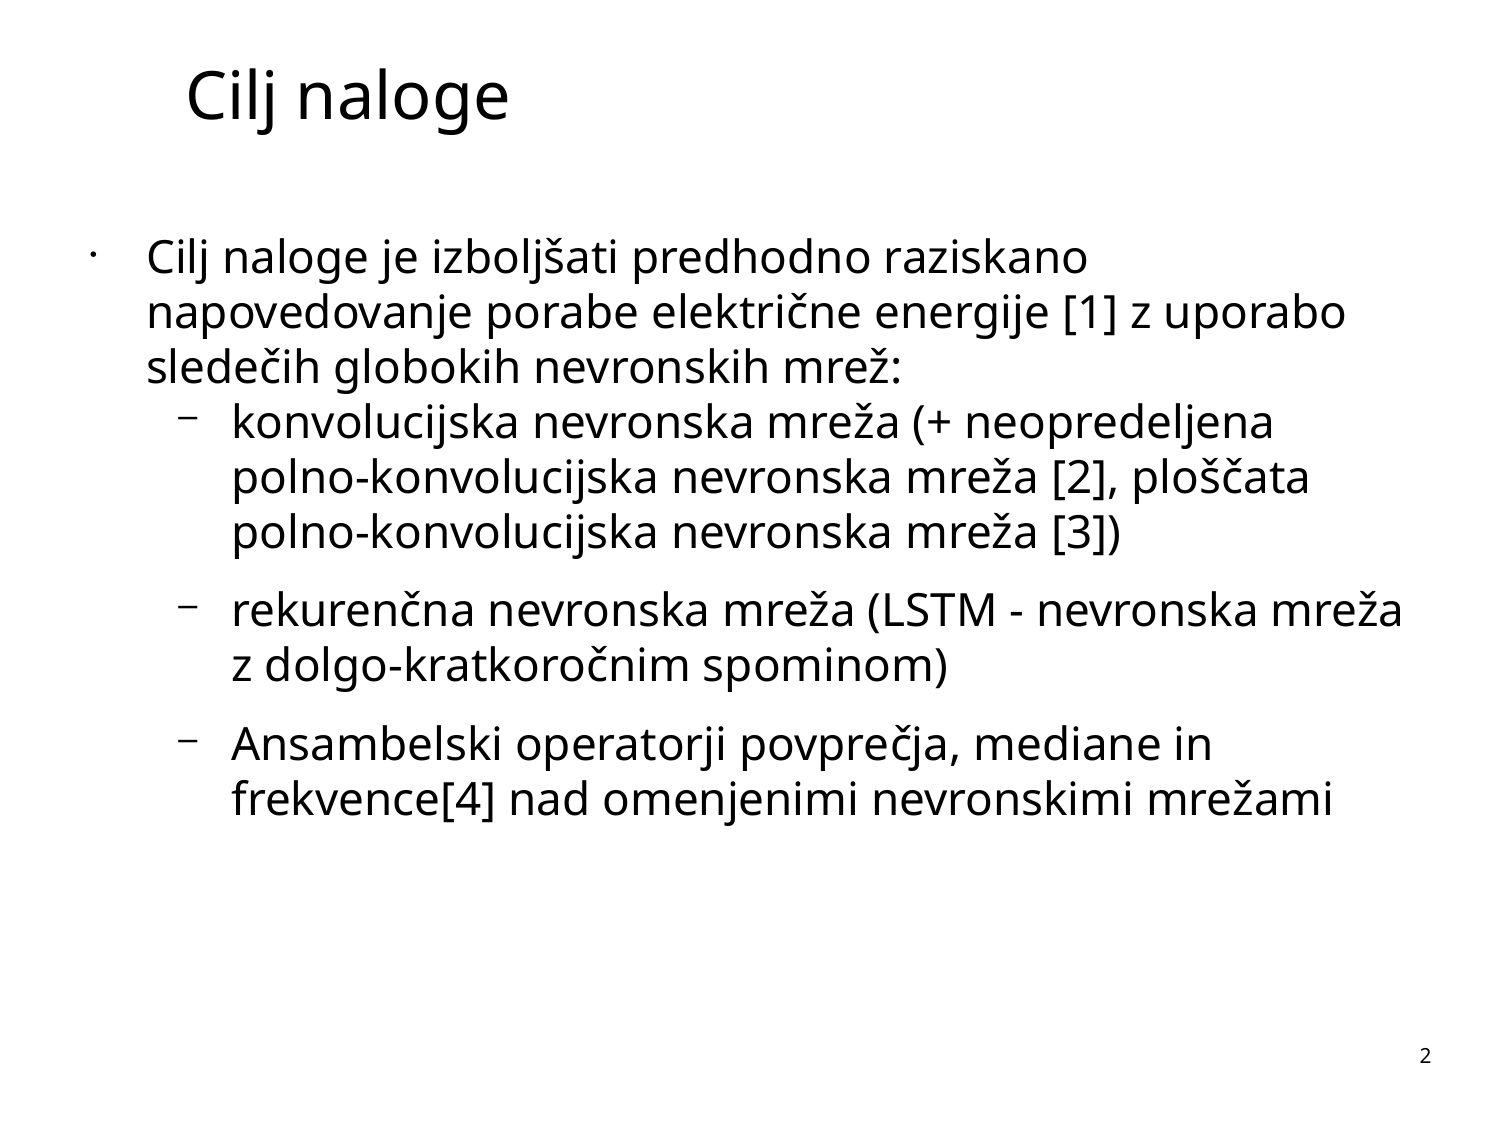

# Cilj naloge
Cilj naloge je izboljšati predhodno raziskano napovedovanje porabe električne energije [1] z uporabo sledečih globokih nevronskih mrež:
konvolucijska nevronska mreža (+ neopredeljena polno-konvolucijska nevronska mreža [2], ploščata polno-konvolucijska nevronska mreža [3])
rekurenčna nevronska mreža (LSTM - nevronska mreža z dolgo-kratkoročnim spominom)
Ansambelski operatorji povprečja, mediane in frekvence[4] nad omenjenimi nevronskimi mrežami